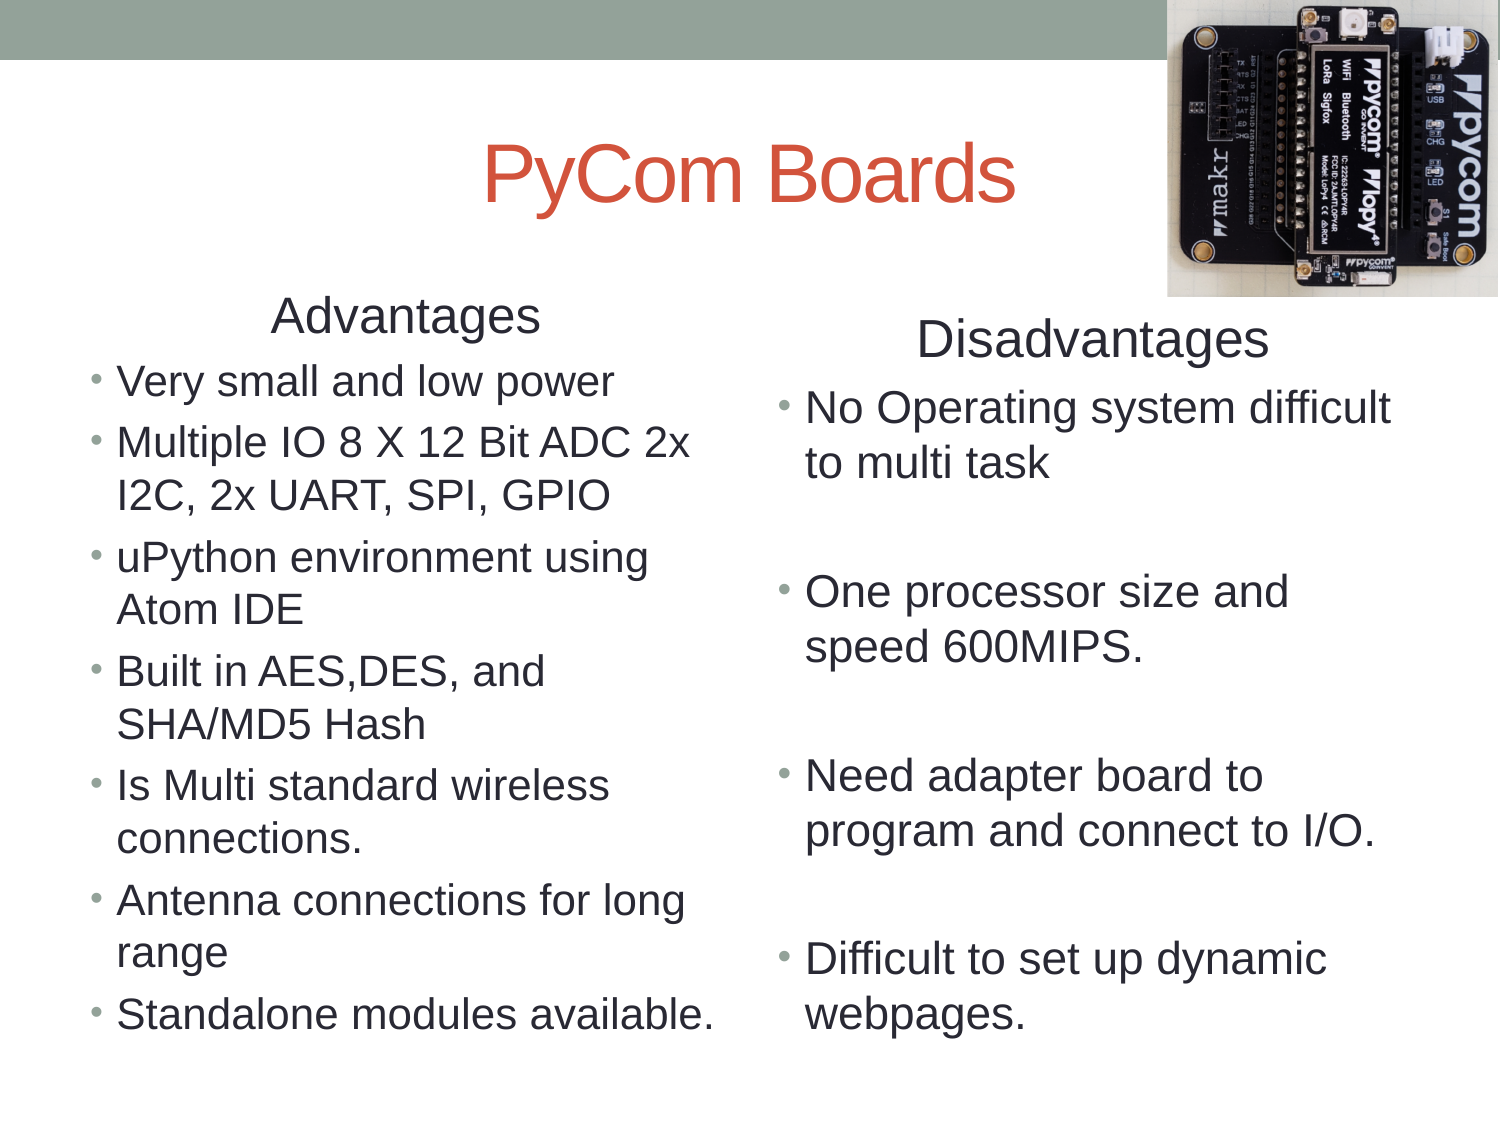

# PyCom Boards
Advantages
Very small and low power
Multiple IO 8 X 12 Bit ADC 2x I2C, 2x UART, SPI, GPIO
uPython environment using Atom IDE
Built in AES,DES, and SHA/MD5 Hash
Is Multi standard wireless connections.
Antenna connections for long range
Standalone modules available.
Disadvantages
No Operating system difficult to multi task
One processor size and speed 600MIPS.
Need adapter board to program and connect to I/O.
Difficult to set up dynamic webpages.